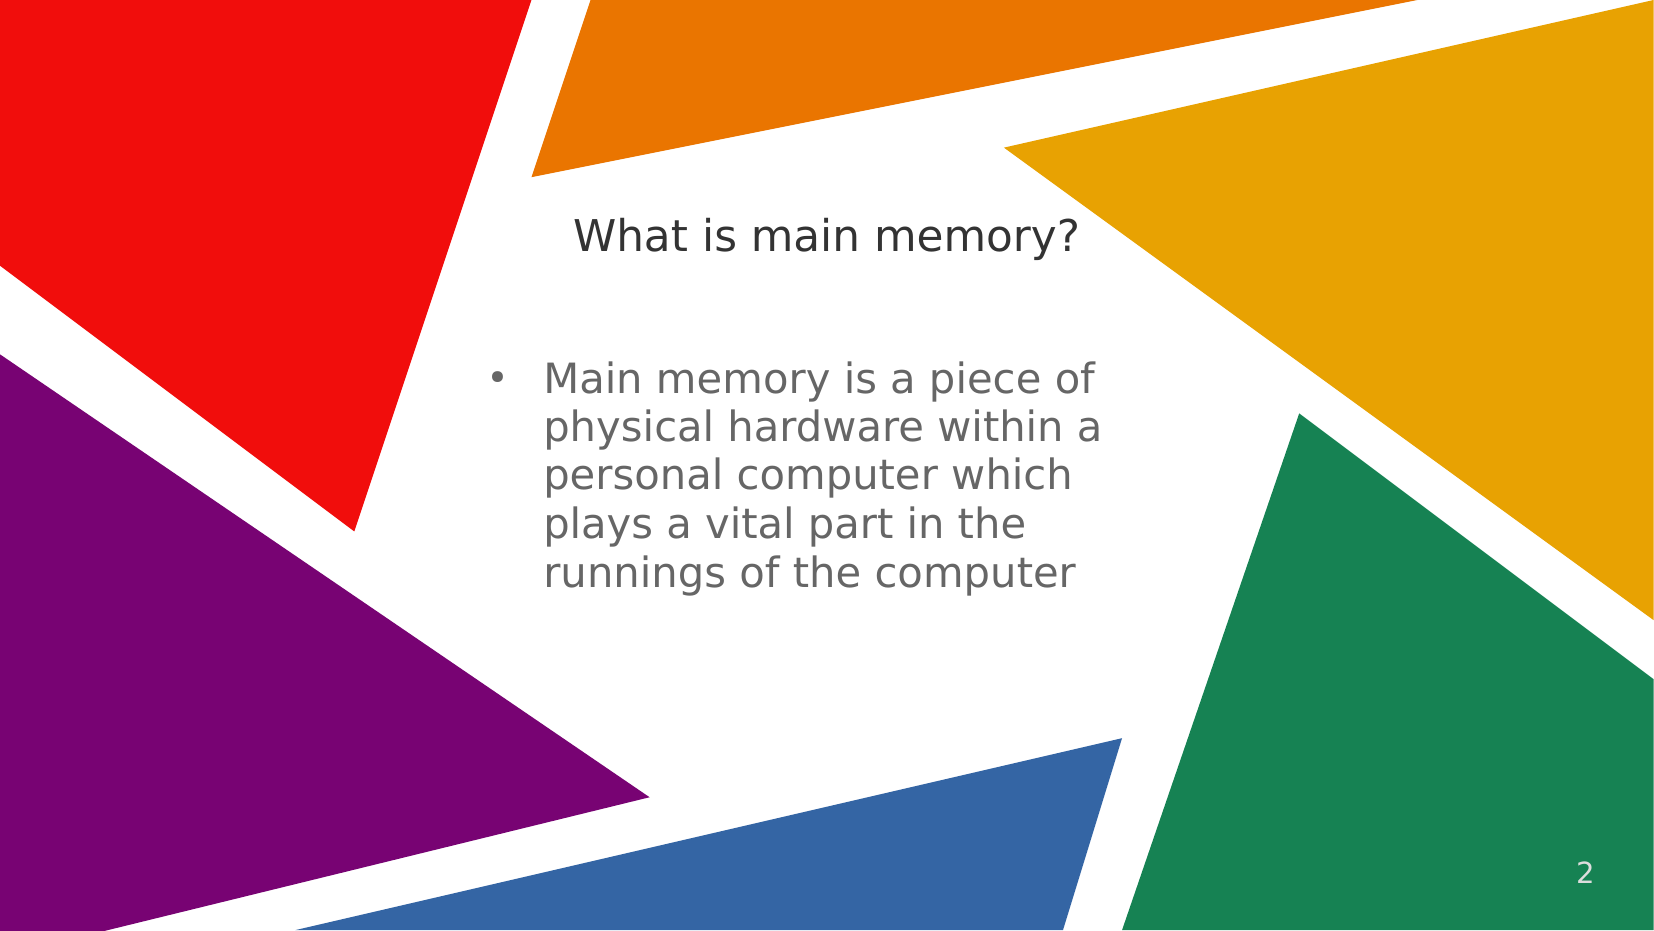

# What is main memory?
Main memory is a piece of physical hardware within a personal computer which plays a vital part in the runnings of the computer
2